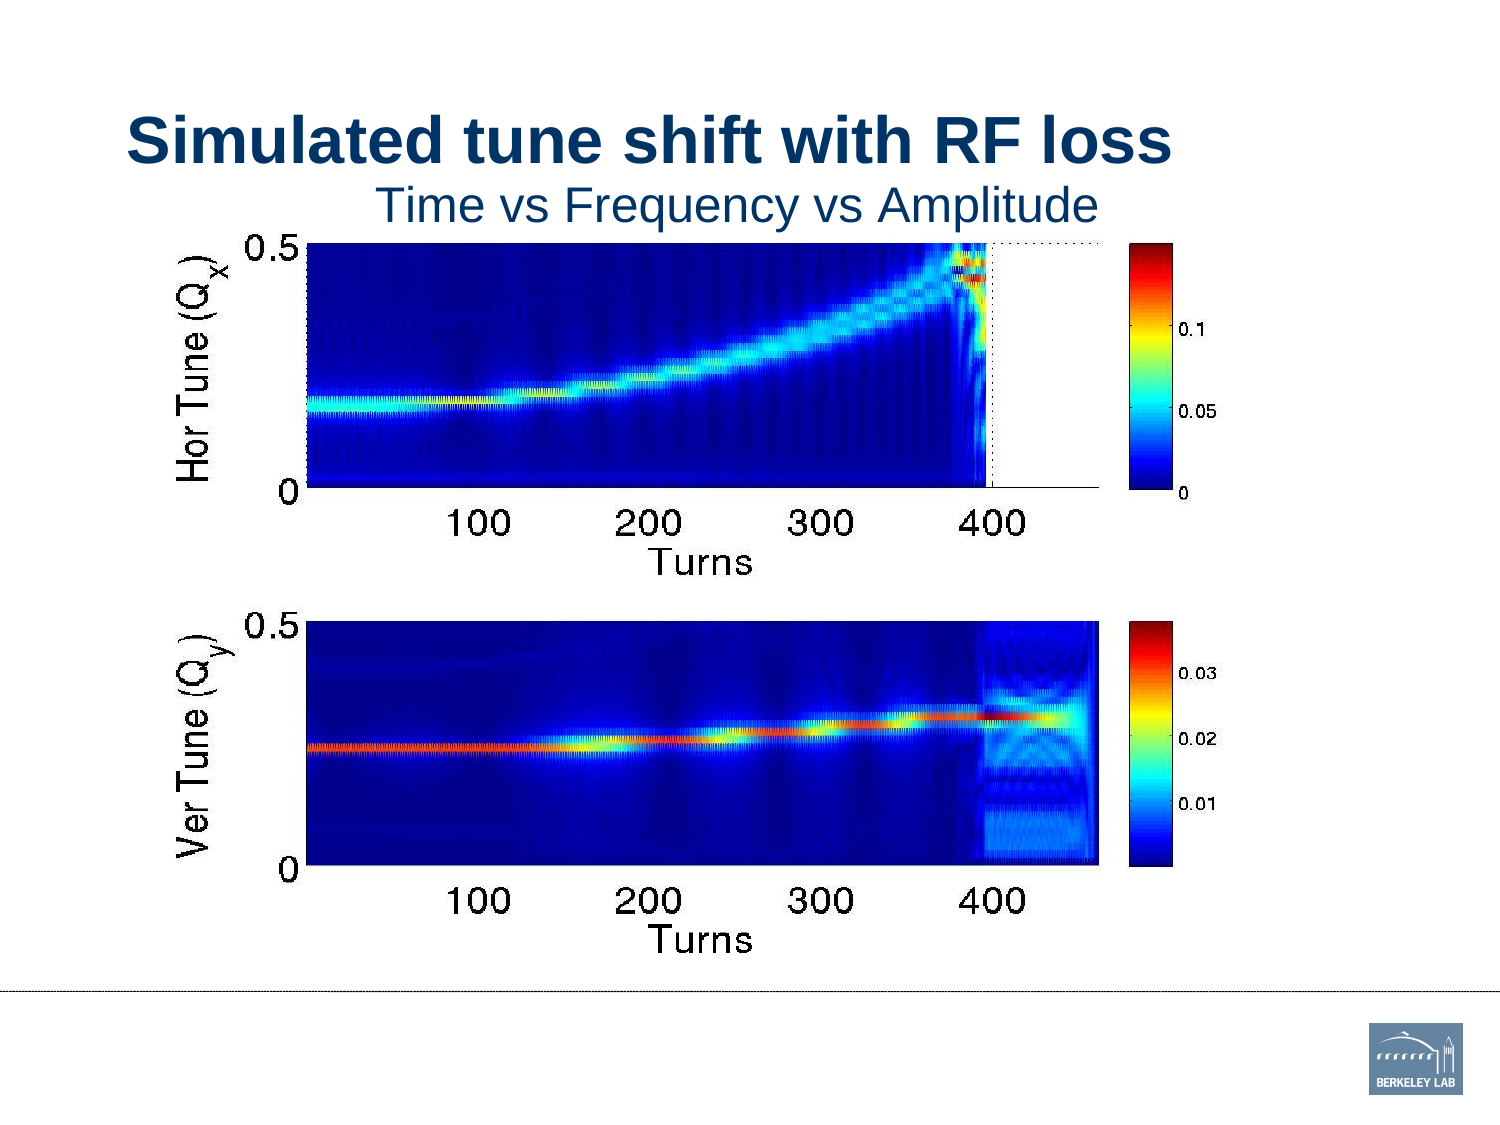

# Simulated tune shift with RF loss
Time vs Frequency vs Amplitude